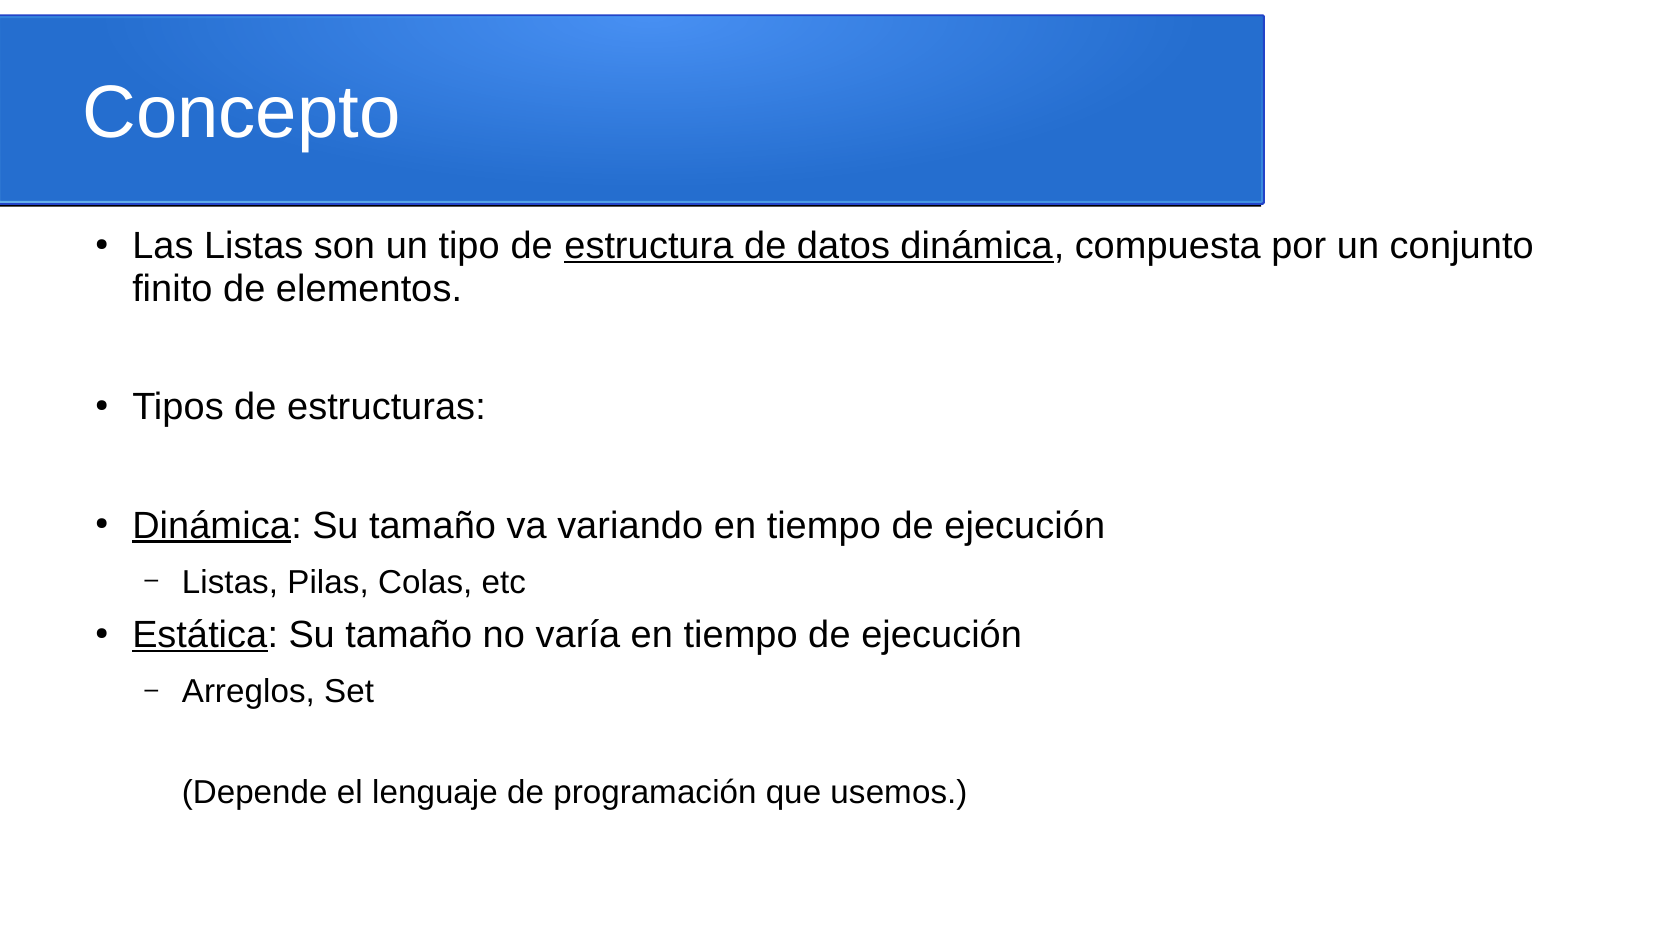

# Concepto
Las Listas son un tipo de estructura de datos dinámica, compuesta por un conjunto finito de elementos.
Tipos de estructuras:
Dinámica: Su tamaño va variando en tiempo de ejecución
Listas, Pilas, Colas, etc
Estática: Su tamaño no varía en tiempo de ejecución
Arreglos, Set
(Depende el lenguaje de programación que usemos.)